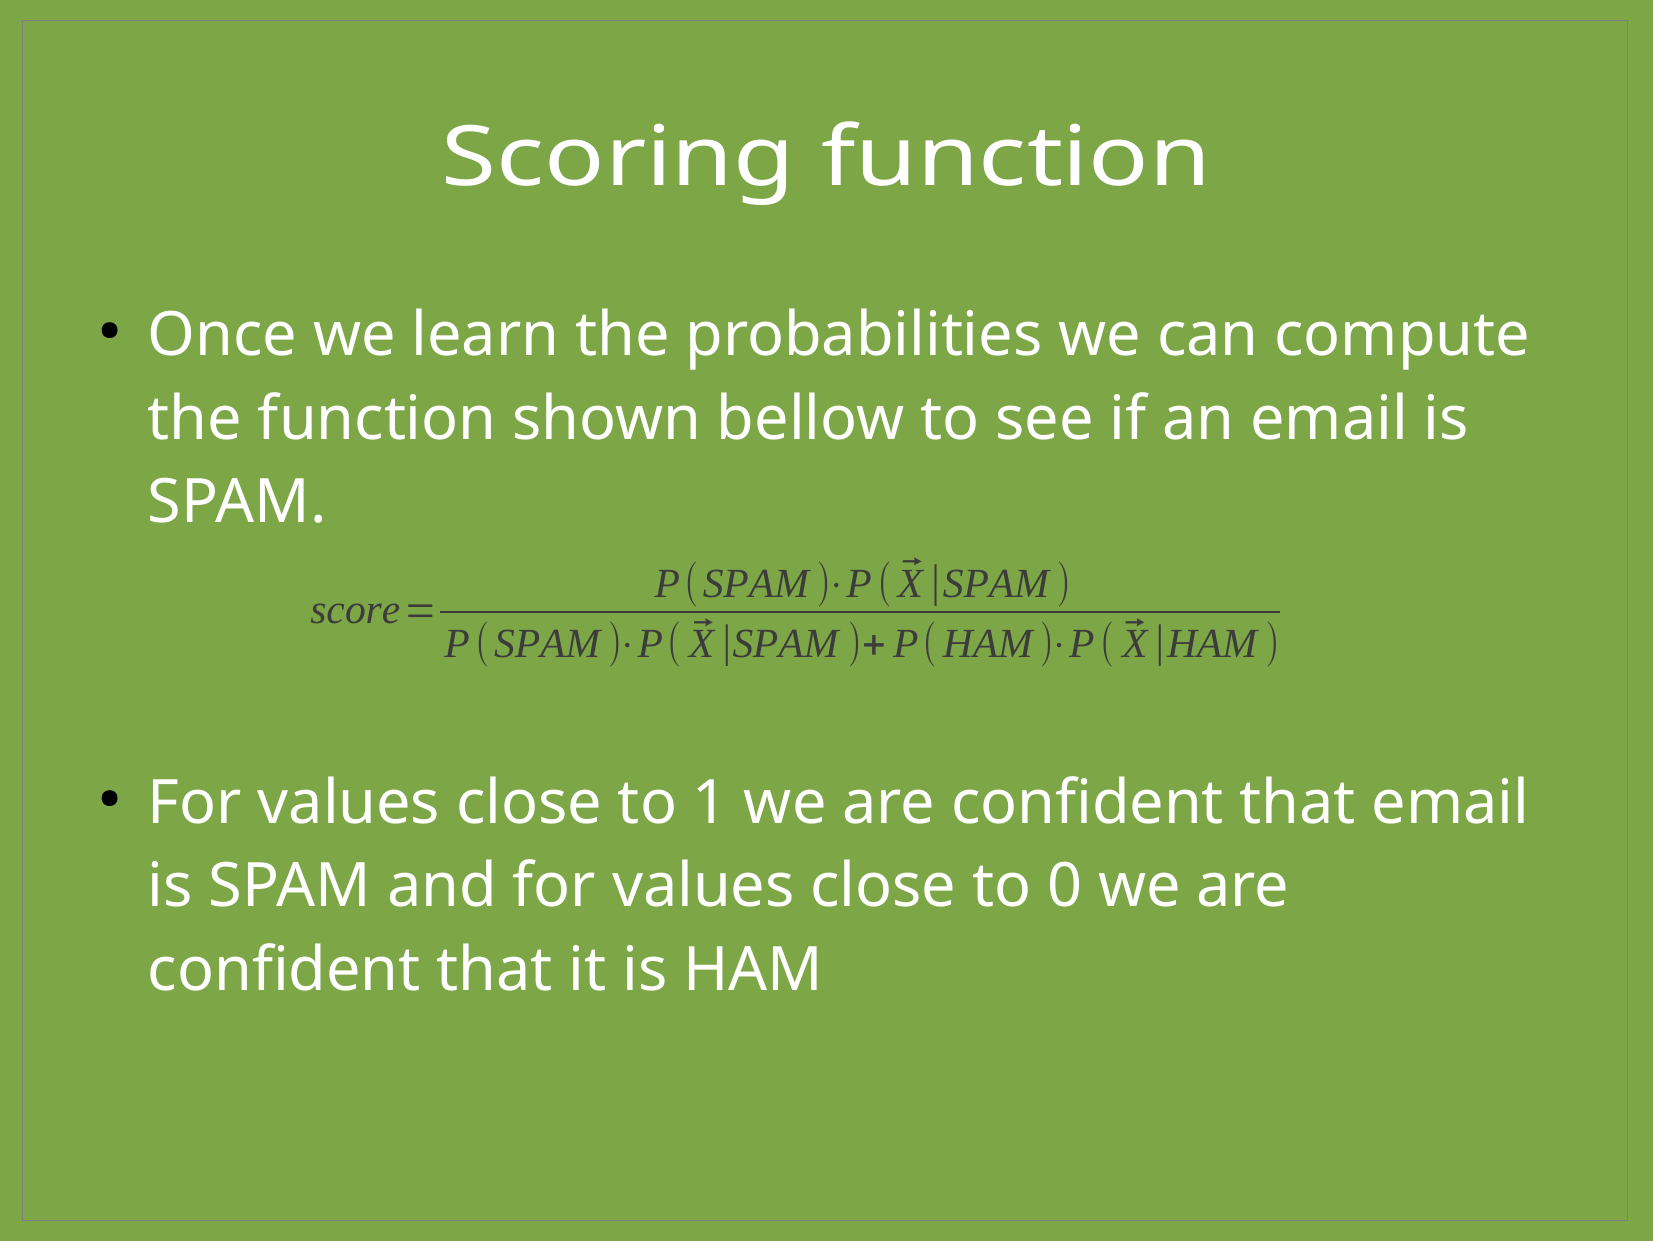

# Scoring function
Once we learn the probabilities we can compute the function shown bellow to see if an email is SPAM.
For values close to 1 we are confident that email is SPAM and for values close to 0 we are confident that it is HAM